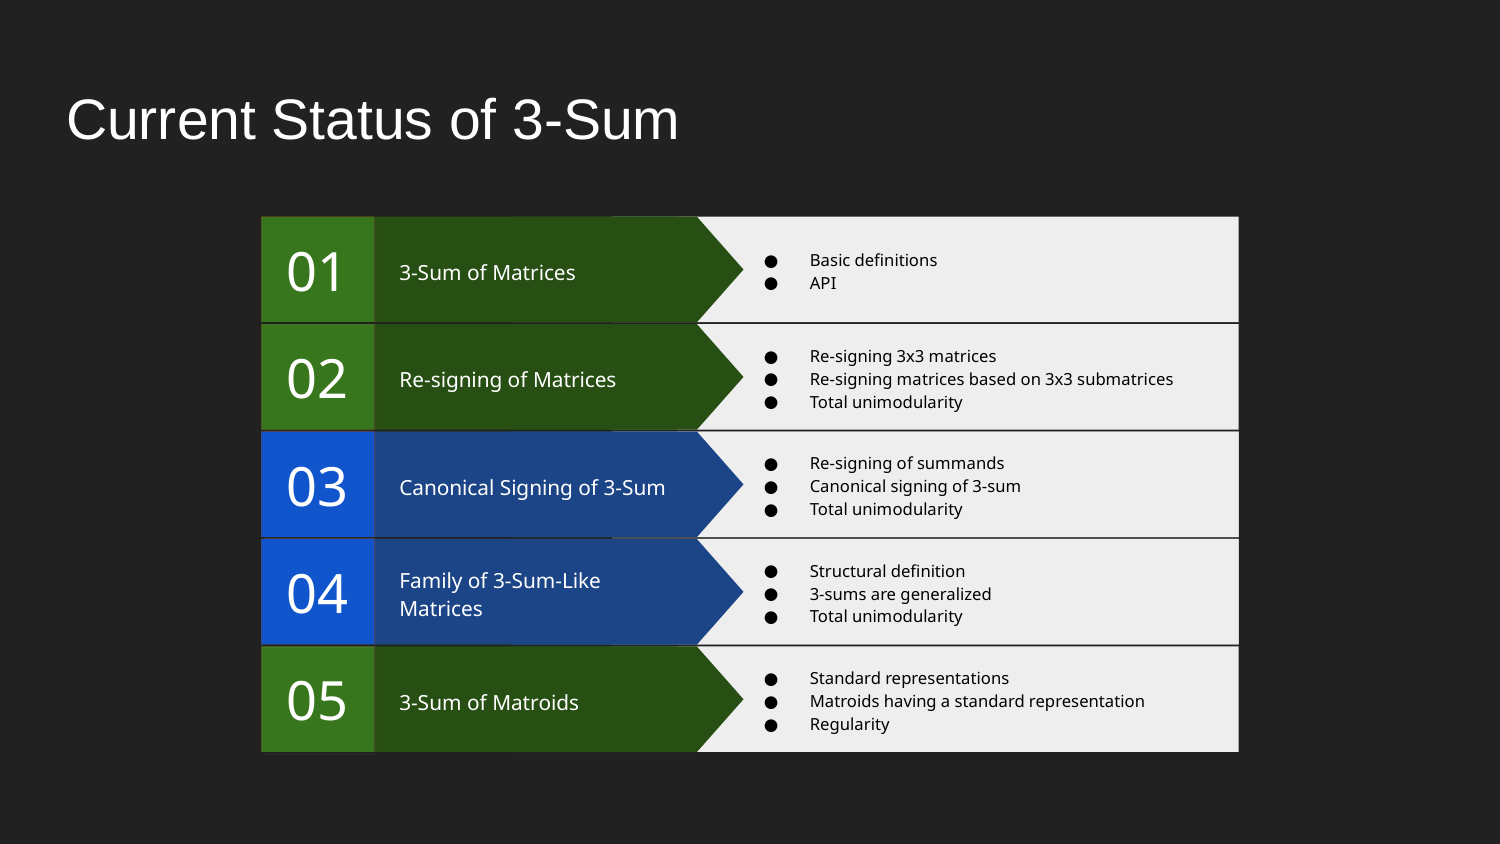

# Current Status of 3-Sum
01
Basic definitions
API
3-Sum of Matrices
02
Re-signing 3x3 matrices
Re-signing matrices based on 3x3 submatrices
Total unimodularity
Re-signing of Matrices
03
Re-signing of summands
Canonical signing of 3-sum
Total unimodularity
Canonical Signing of 3-Sum
03
Re-signing of summands
Canonical signing of 3-sum
Total unimodularity
Canonical Signing of 3-Sum
04
Structural definition
3-sums are generalized
Total unimodularity
Family of 3-Sum-Like Matrices
04
Structural definition
3-sums are generalized
Total unimodularity
Family of 3-Sum-Like Matrices
05
Standard representations
Matroids having a standard representation
Regularity
3-Sum of Matroids